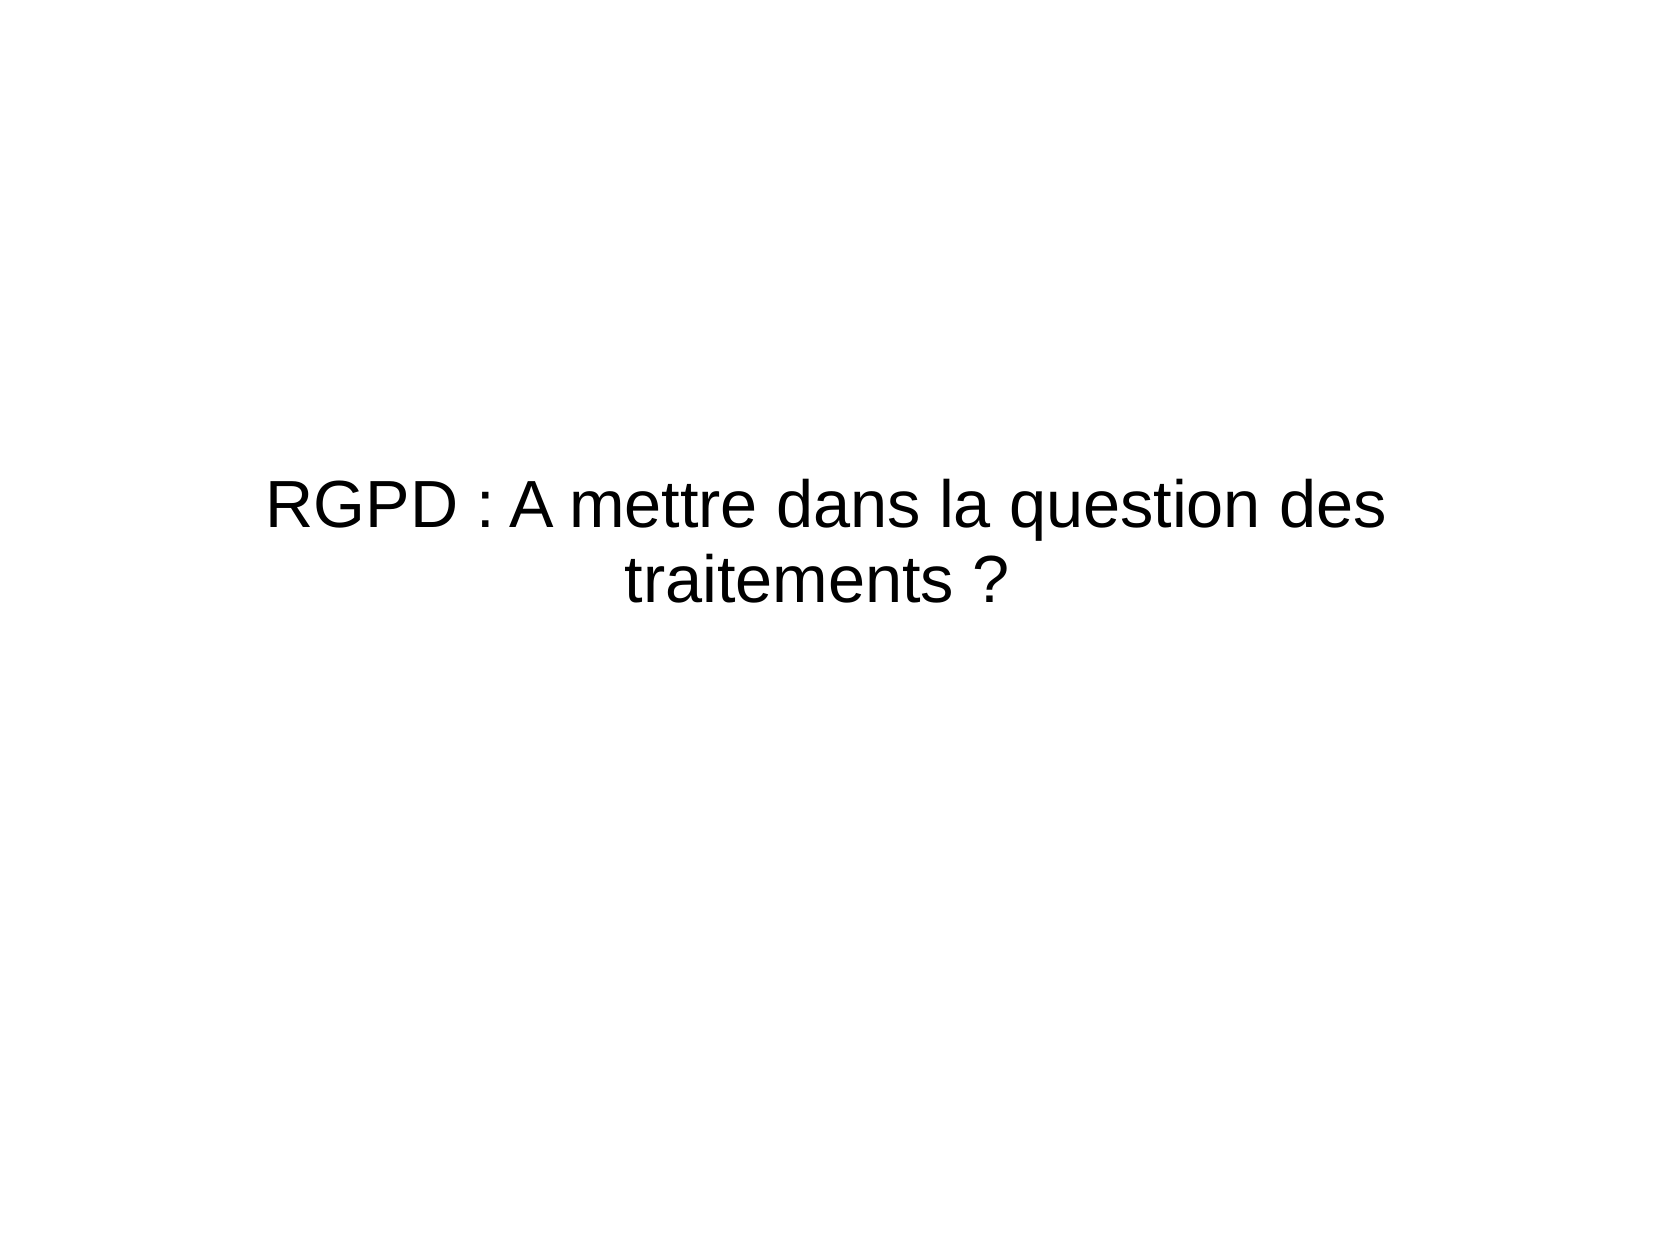

# RGPD : A mettre dans la question des traitements ?